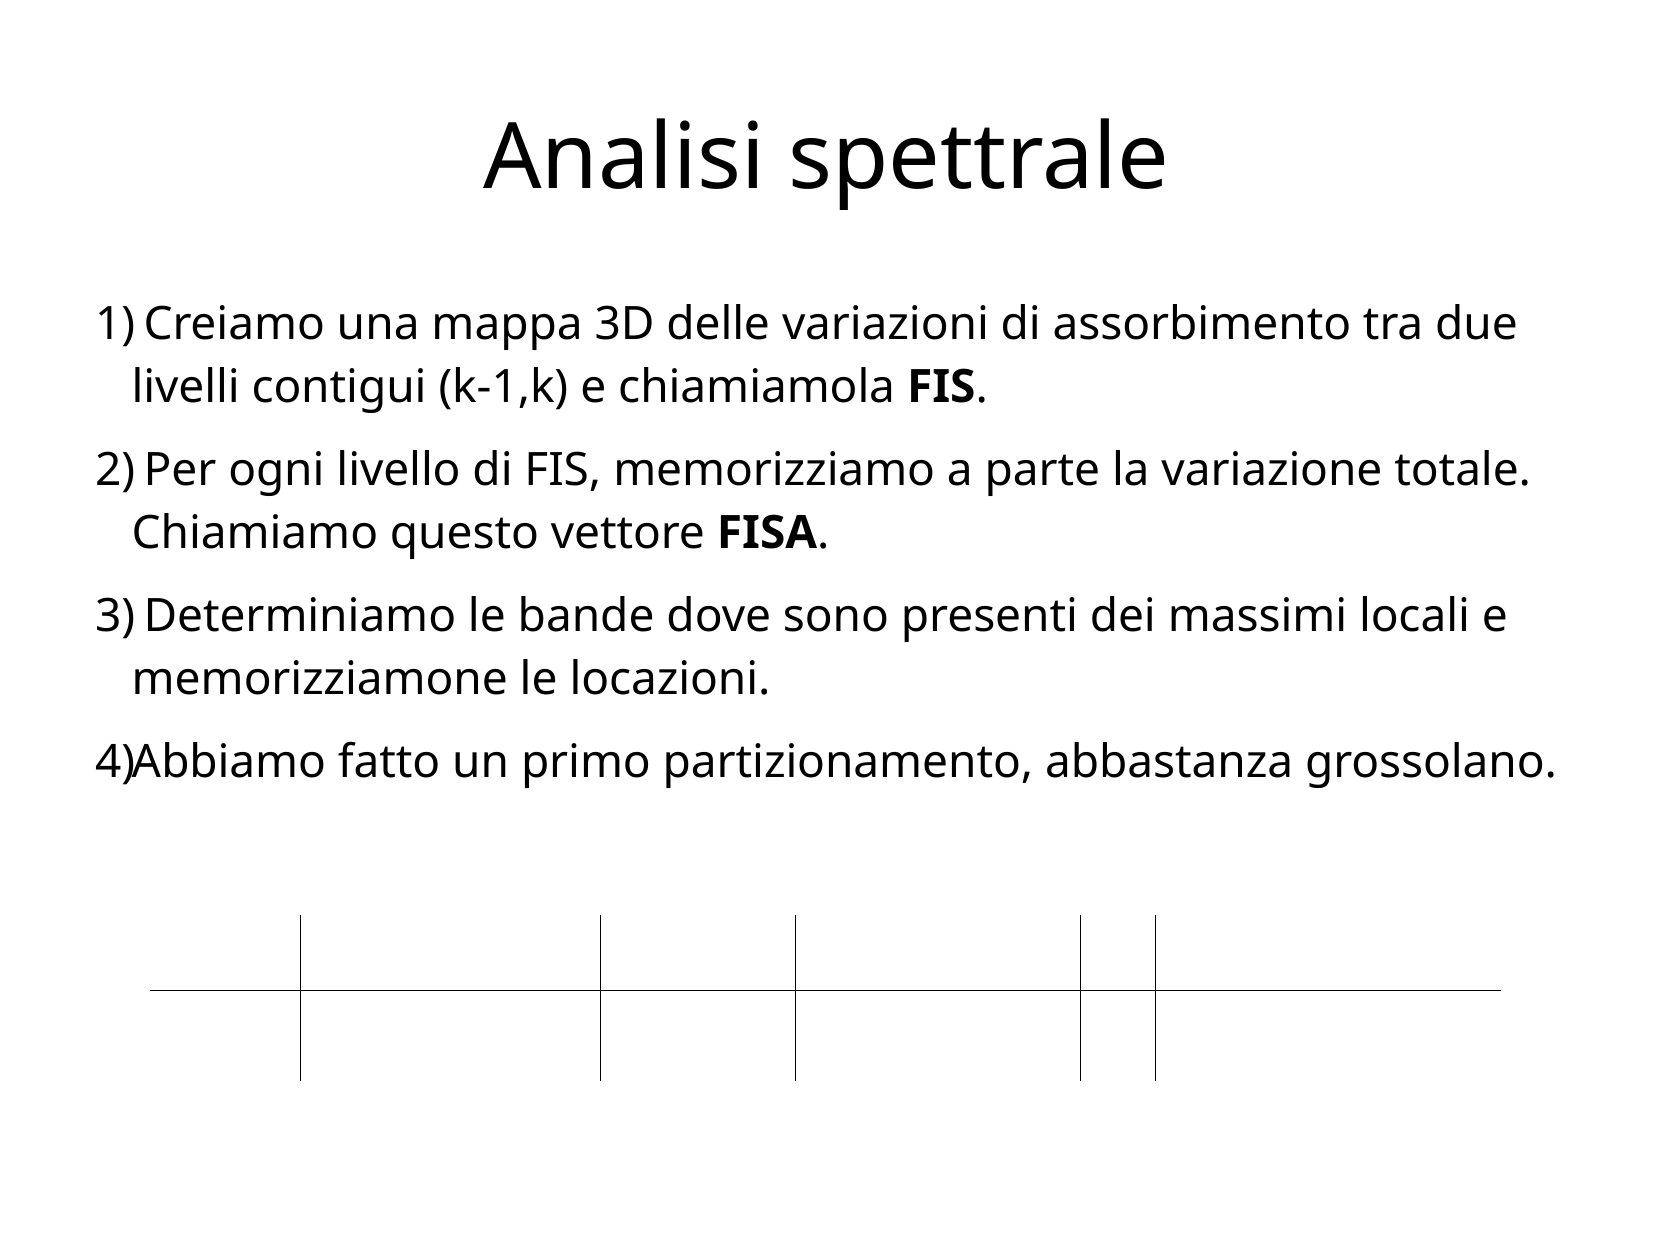

# Analisi spettrale
 Creiamo una mappa 3D delle variazioni di assorbimento tra due livelli contigui (k-1,k) e chiamiamola FIS.
 Per ogni livello di FIS, memorizziamo a parte la variazione totale. Chiamiamo questo vettore FISA.
 Determiniamo le bande dove sono presenti dei massimi locali e memorizziamone le locazioni.
Abbiamo fatto un primo partizionamento, abbastanza grossolano.